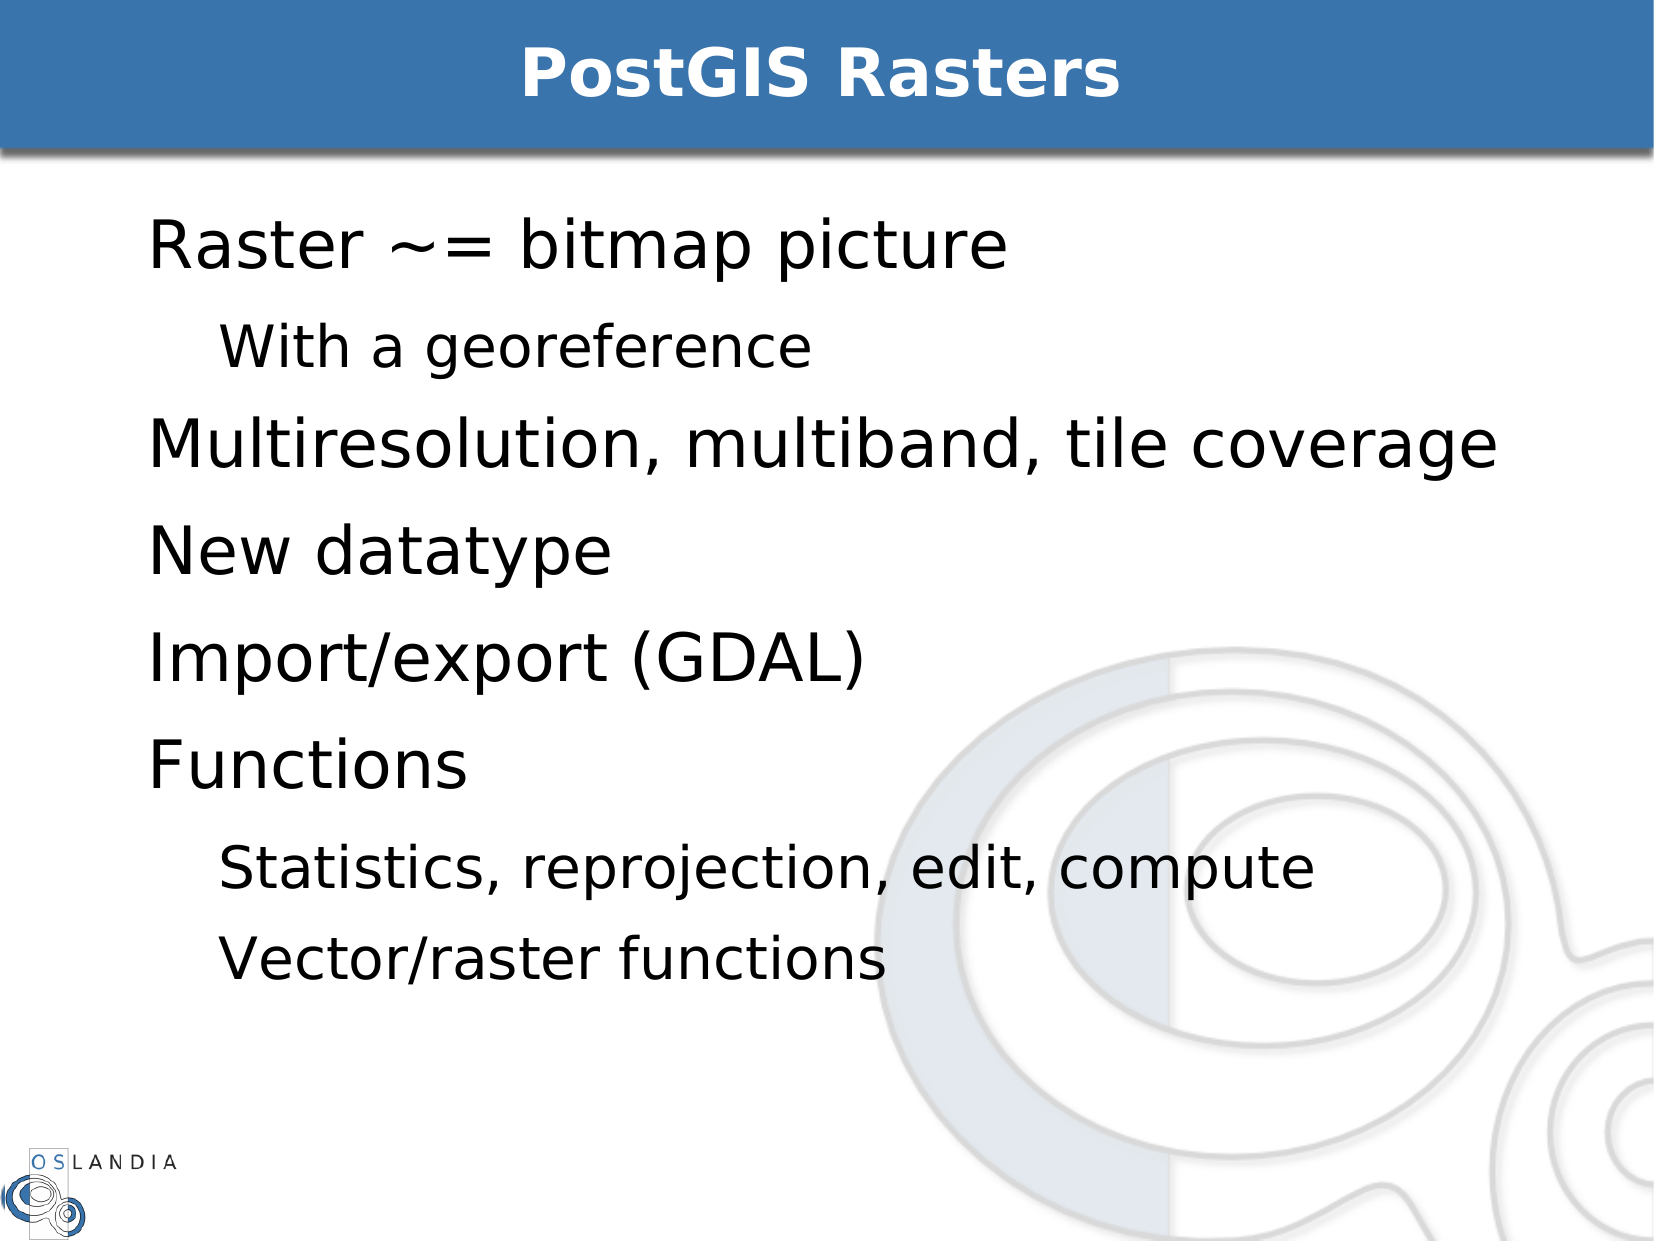

# PostGIS Rasters
Raster ~= bitmap picture
With a georeference
Multiresolution, multiband, tile coverage
New datatype
Import/export (GDAL)
Functions
Statistics, reprojection, edit, compute
Vector/raster functions